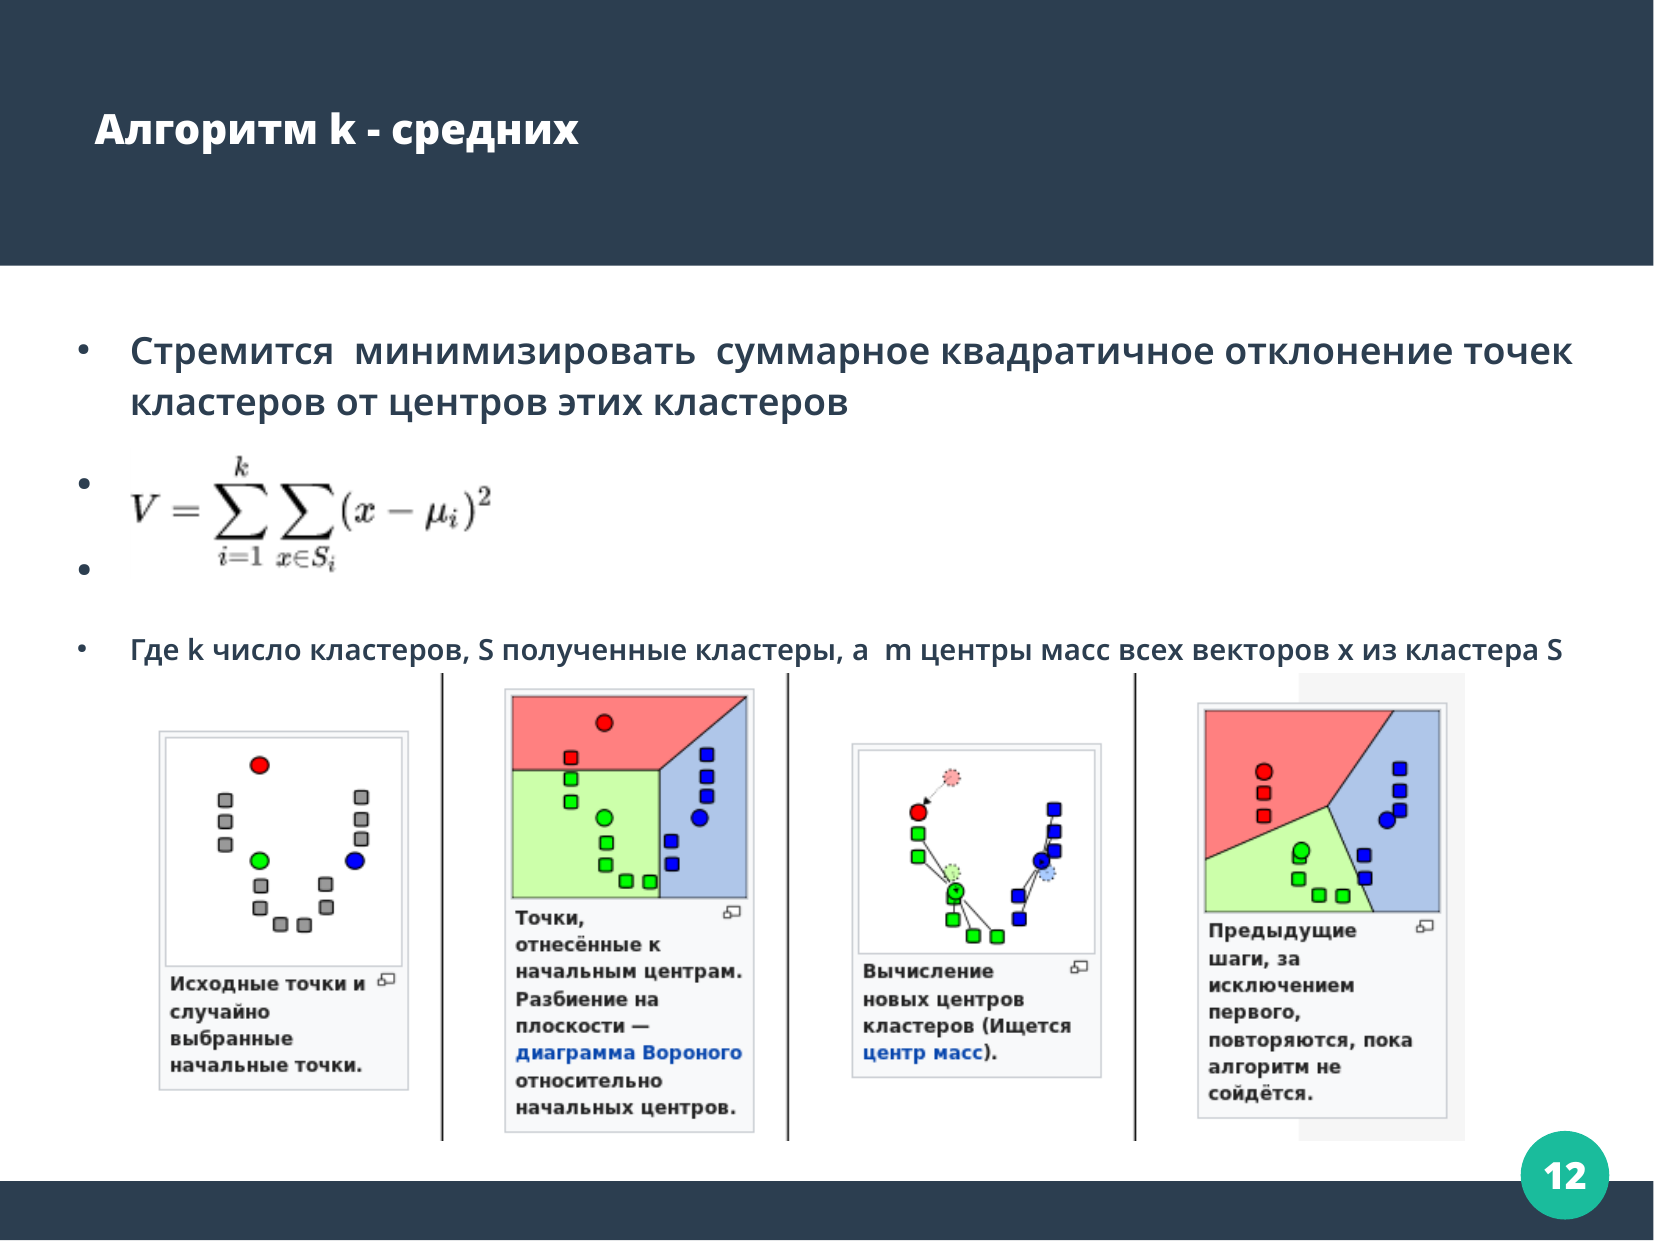

# Алгоритм k - средних
Стремится минимизировать суммарное квадратичное отклонение точек кластеров от центров этих кластеров
Где k число кластеров, S полученные кластеры, а m центры масс всех векторов х из кластера S
12